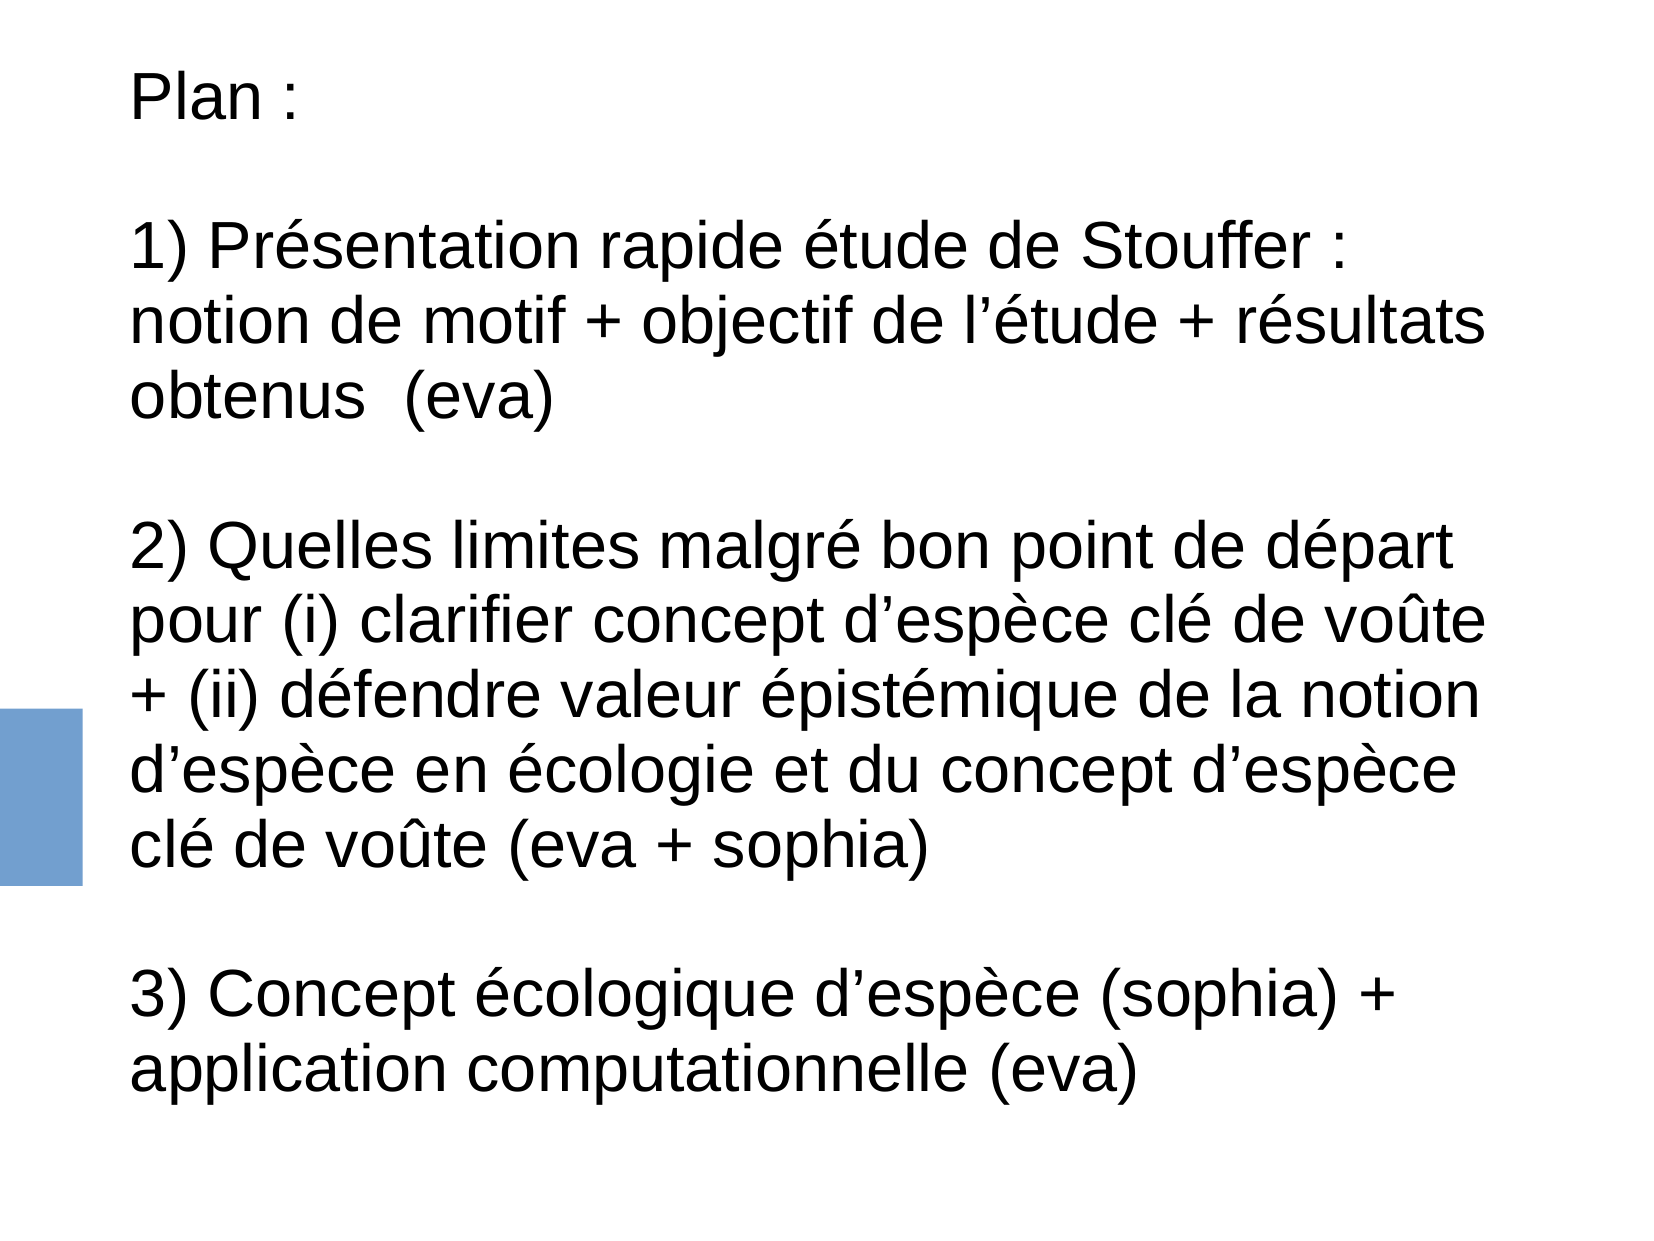

# Plan :
1) Présentation rapide étude de Stouffer : notion de motif + objectif de l’étude + résultats obtenus (eva)
2) Quelles limites malgré bon point de départ pour (i) clarifier concept d’espèce clé de voûte + (ii) défendre valeur épistémique de la notion d’espèce en écologie et du concept d’espèce clé de voûte (eva + sophia)
3) Concept écologique d’espèce (sophia) + application computationnelle (eva)